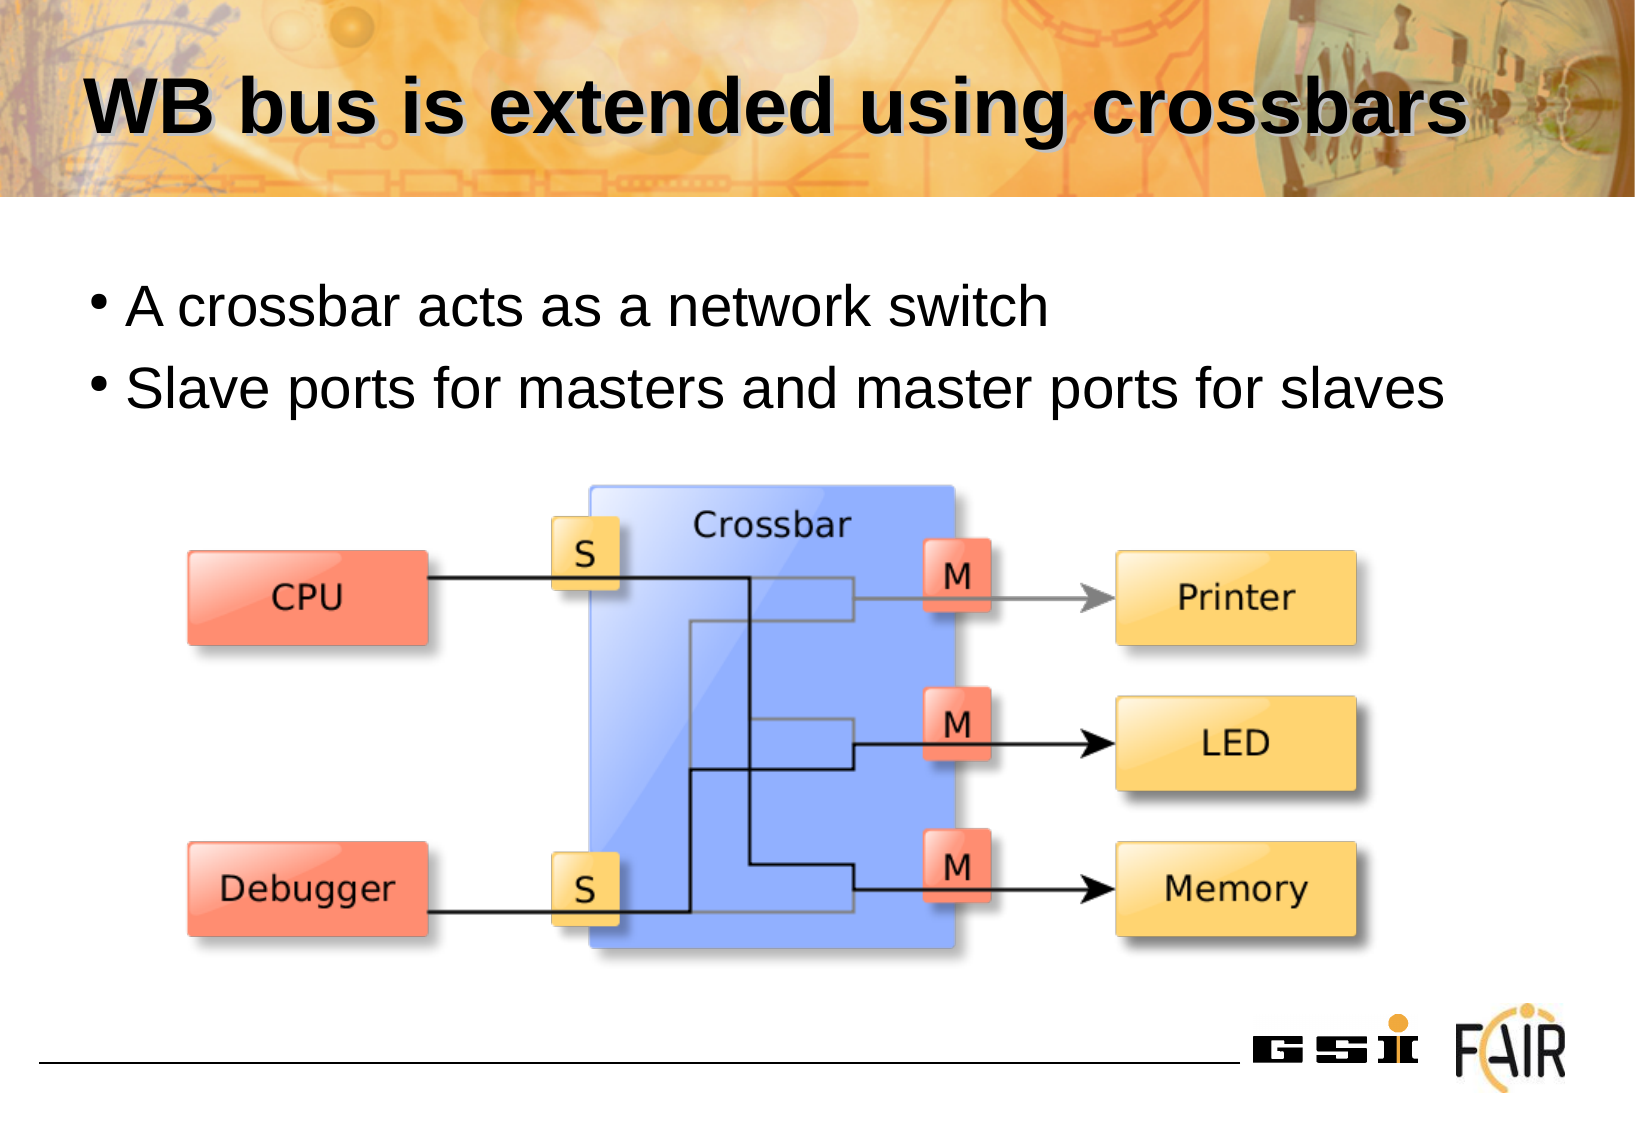

# WB bus is extended using crossbars
 A crossbar acts as a network switch
 Slave ports for masters and master ports for slaves